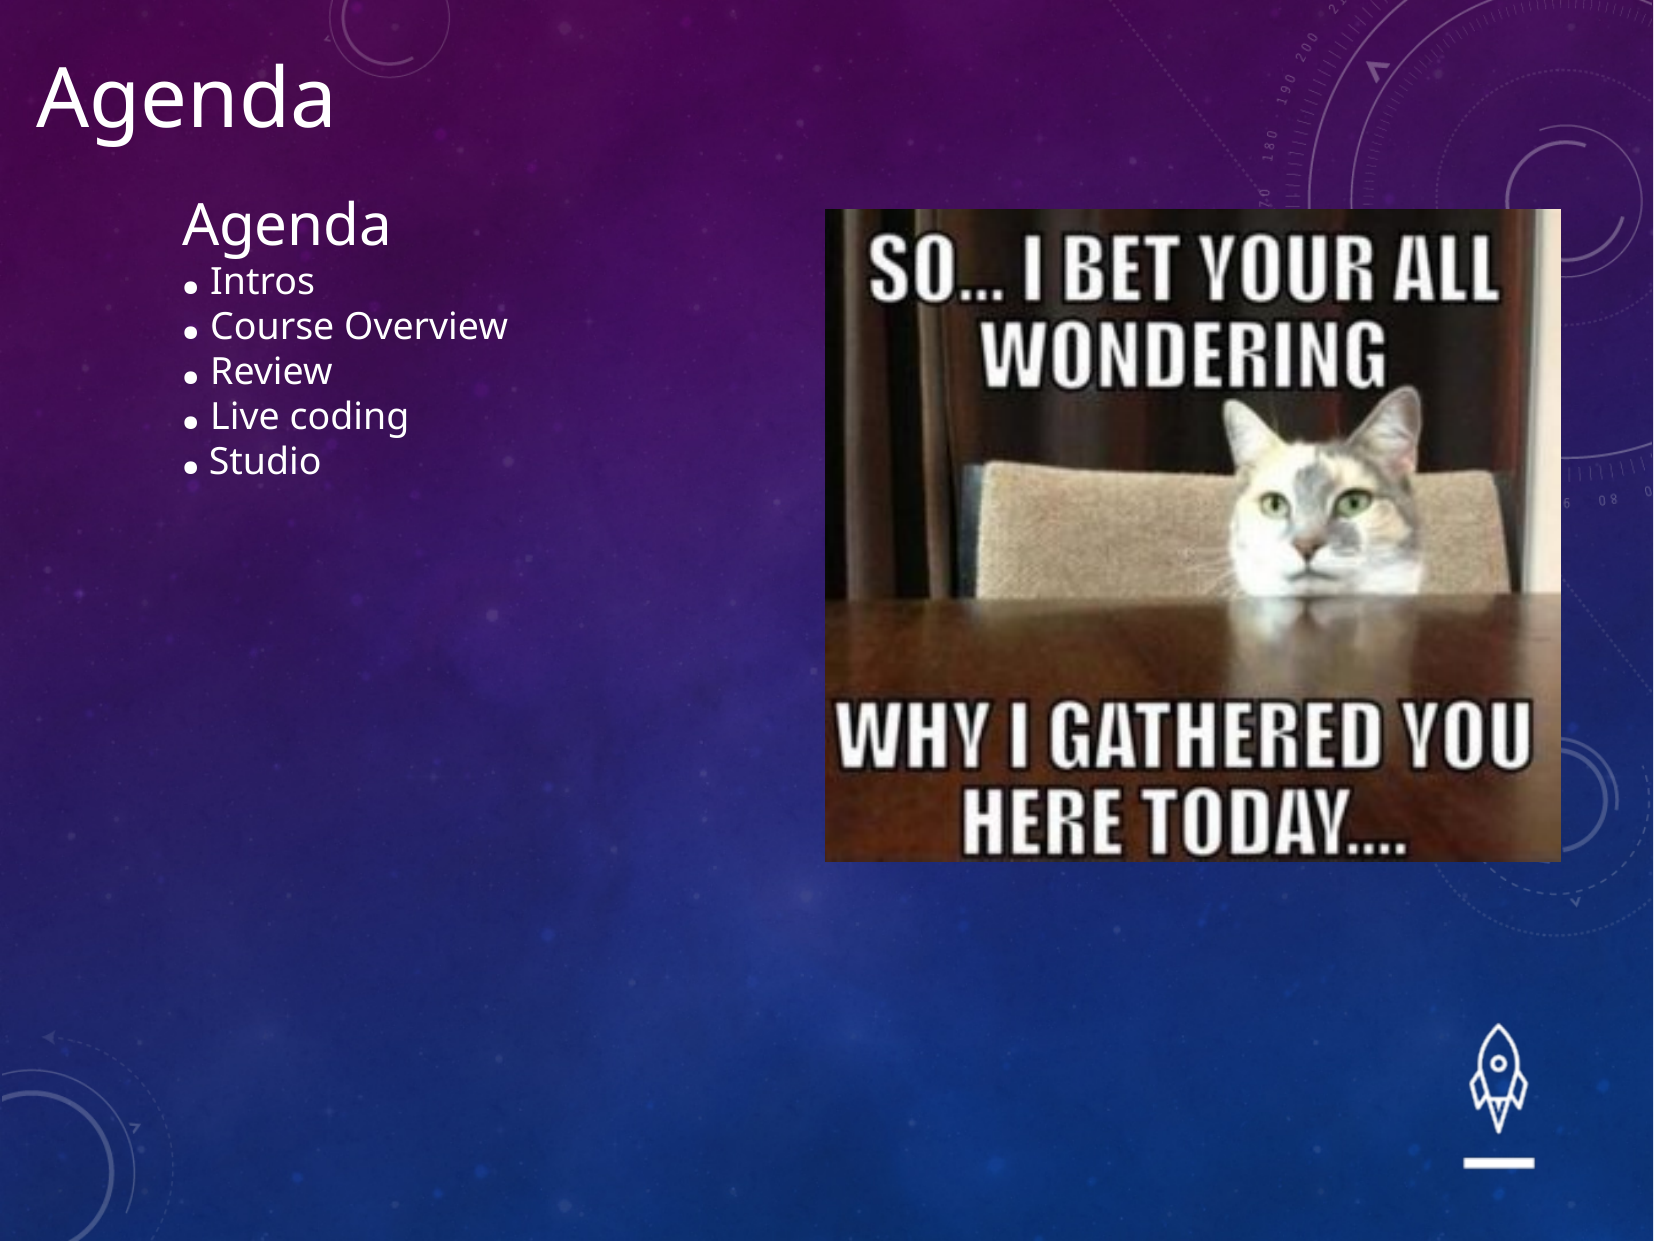

Agenda
Agenda
● Intros
● Course Overview
● Review
● Live coding
● Studio